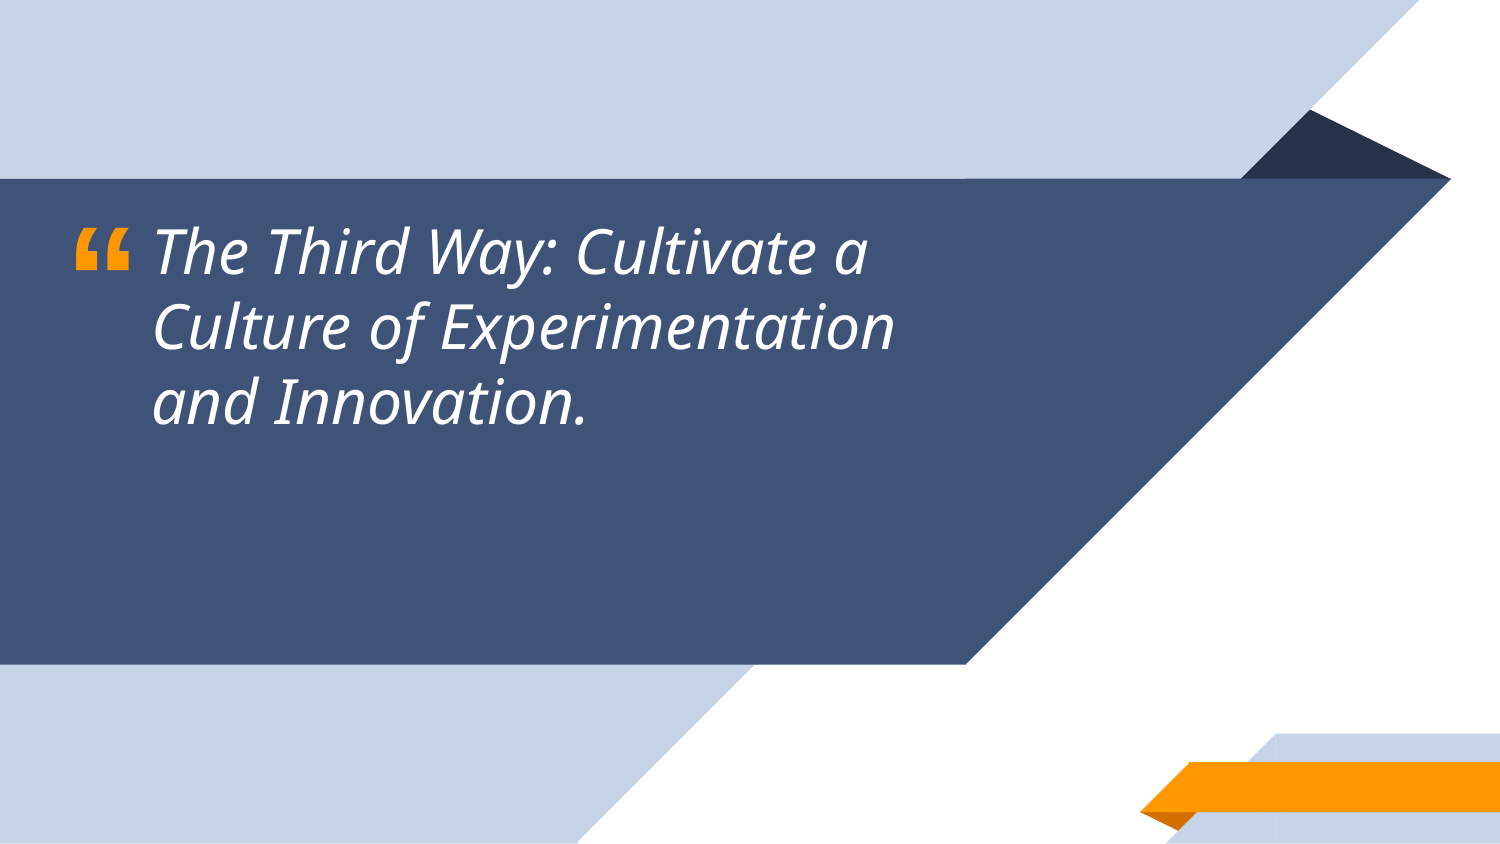

# The Third Way: Cultivate a Culture of Experimentation and Innovation.